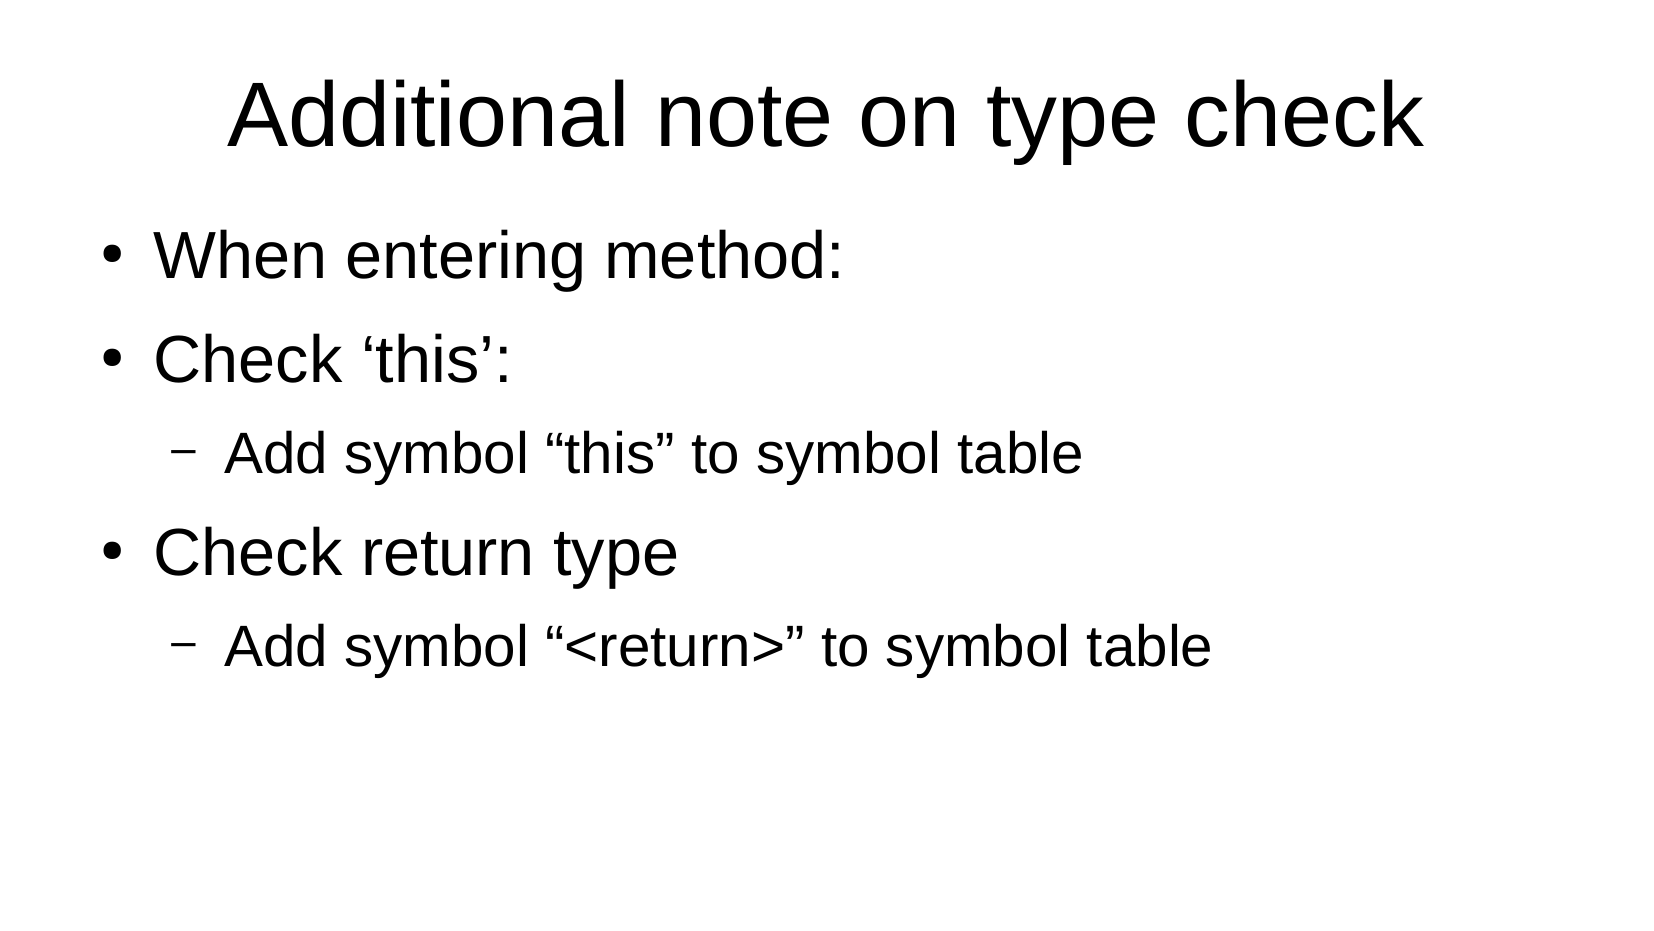

# Additional note on type check
When entering method:
Check ‘this’:
Add symbol “this” to symbol table
Check return type
Add symbol “<return>” to symbol table